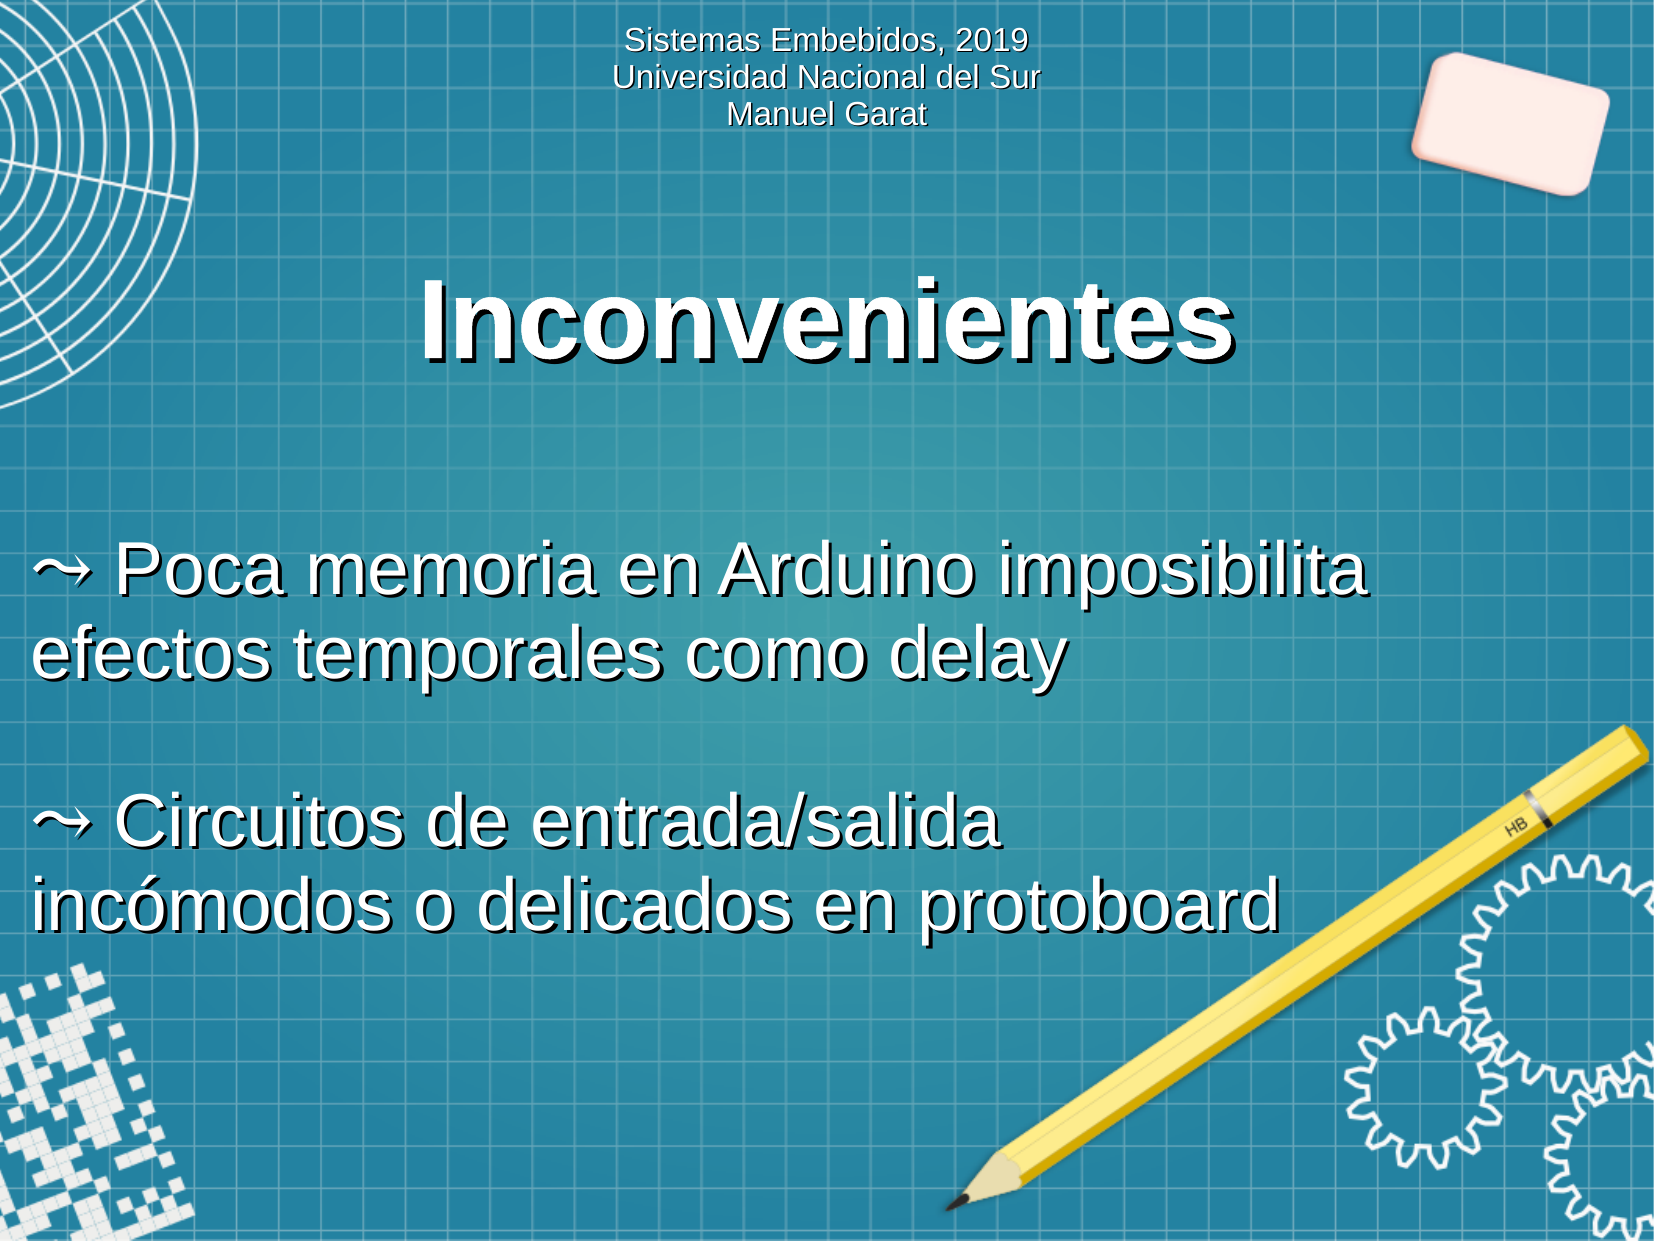

Sistemas Embebidos, 2019
Universidad Nacional del Sur
Manuel Garat
# Inconvenientes
⤳ Poca memoria en Arduino imposibilita efectos temporales como delay
⤳ Circuitos de entrada/salida incómodos o delicados en protoboard